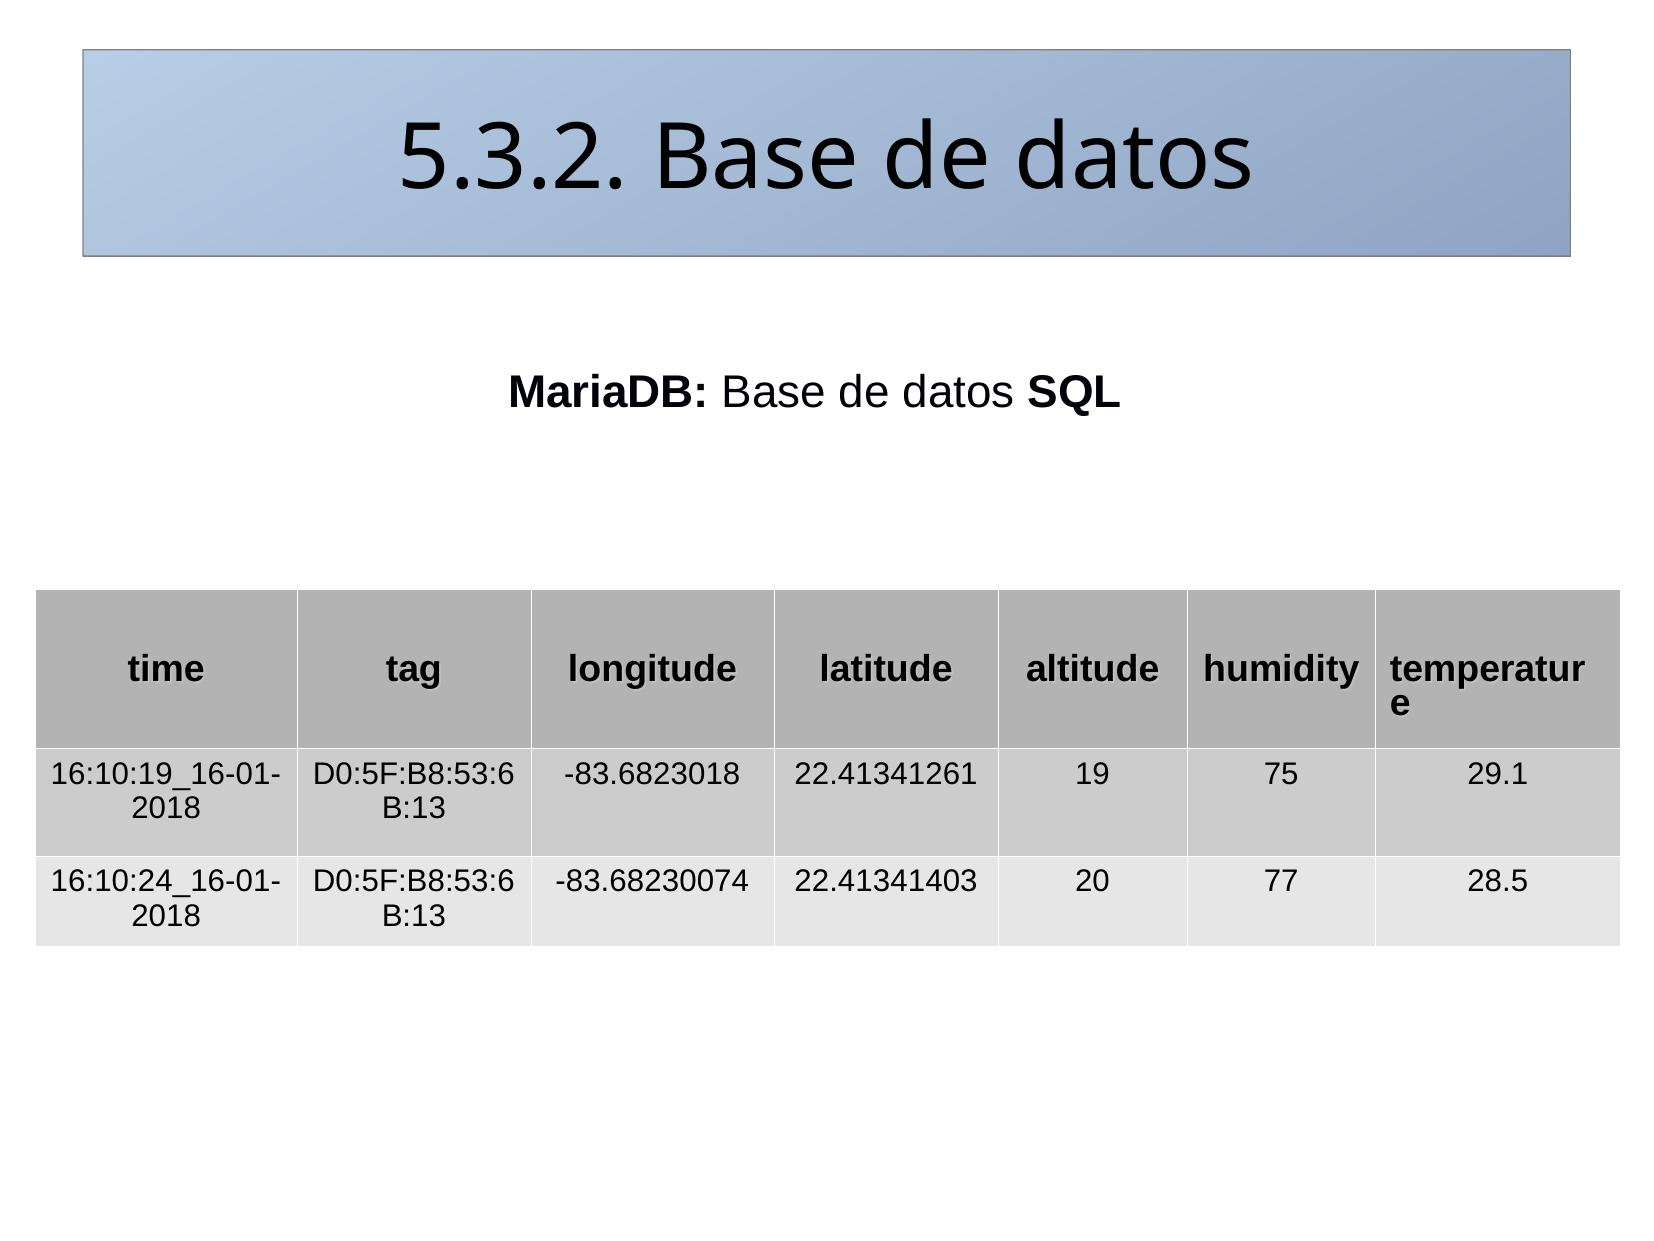

# 5.3.2. Base de datos
MariaDB: Base de datos SQL
| time | tag | longitude | latitude | altitude | humidity | temperature |
| --- | --- | --- | --- | --- | --- | --- |
| 16:10:19\_16-01-2018 | D0:5F:B8:53:6B:13 | -83.6823018 | 22.41341261 | 19 | 75 | 29.1 |
| 16:10:24\_16-01-2018 | D0:5F:B8:53:6B:13 | -83.68230074 | 22.41341403 | 20 | 77 | 28.5 |